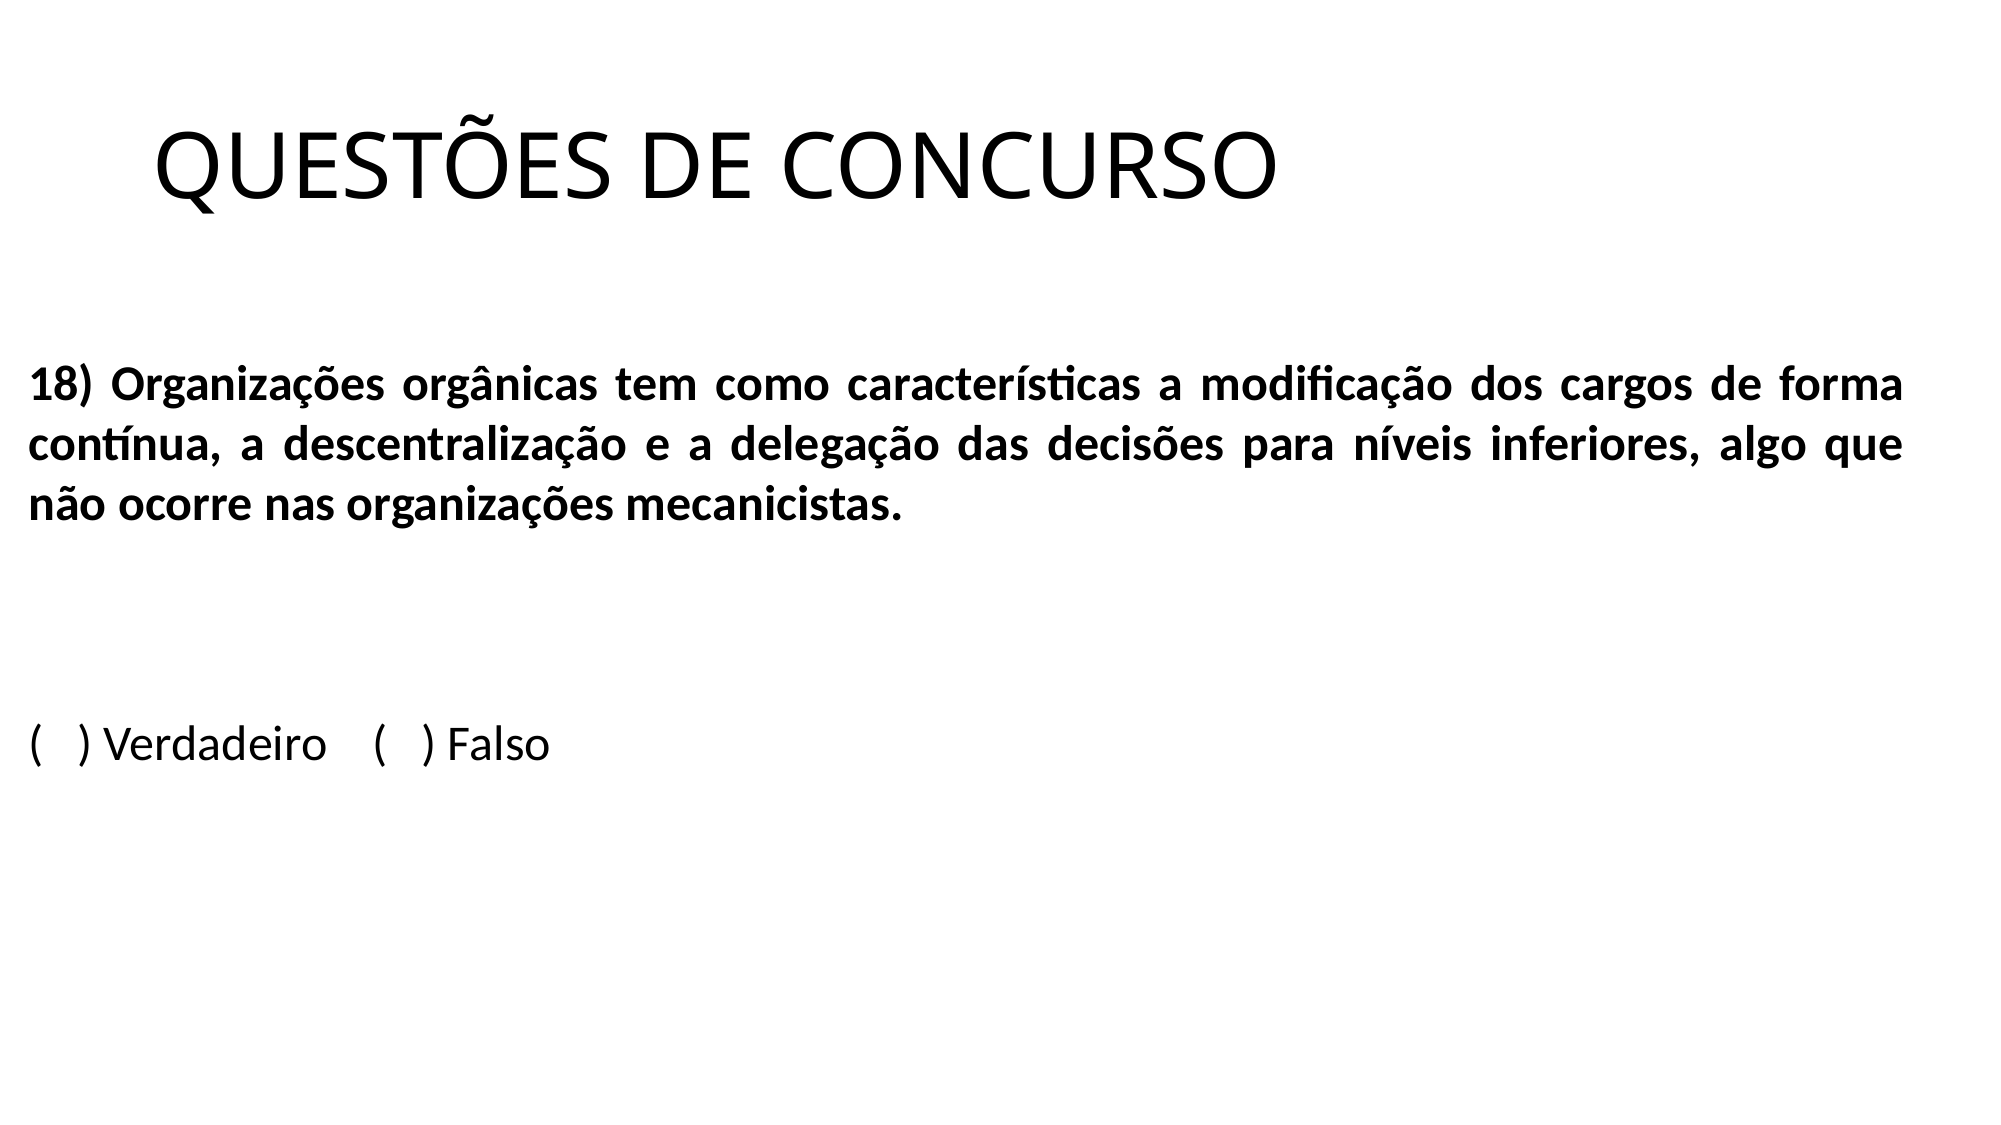

# QUESTÕES DE CONCURSO
18) Organizações orgânicas tem como características a modificação dos cargos de forma contínua, a descentralização e a delegação das decisões para níveis inferiores, algo que não ocorre nas organizações mecanicistas.
( ) Verdadeiro ( ) Falso